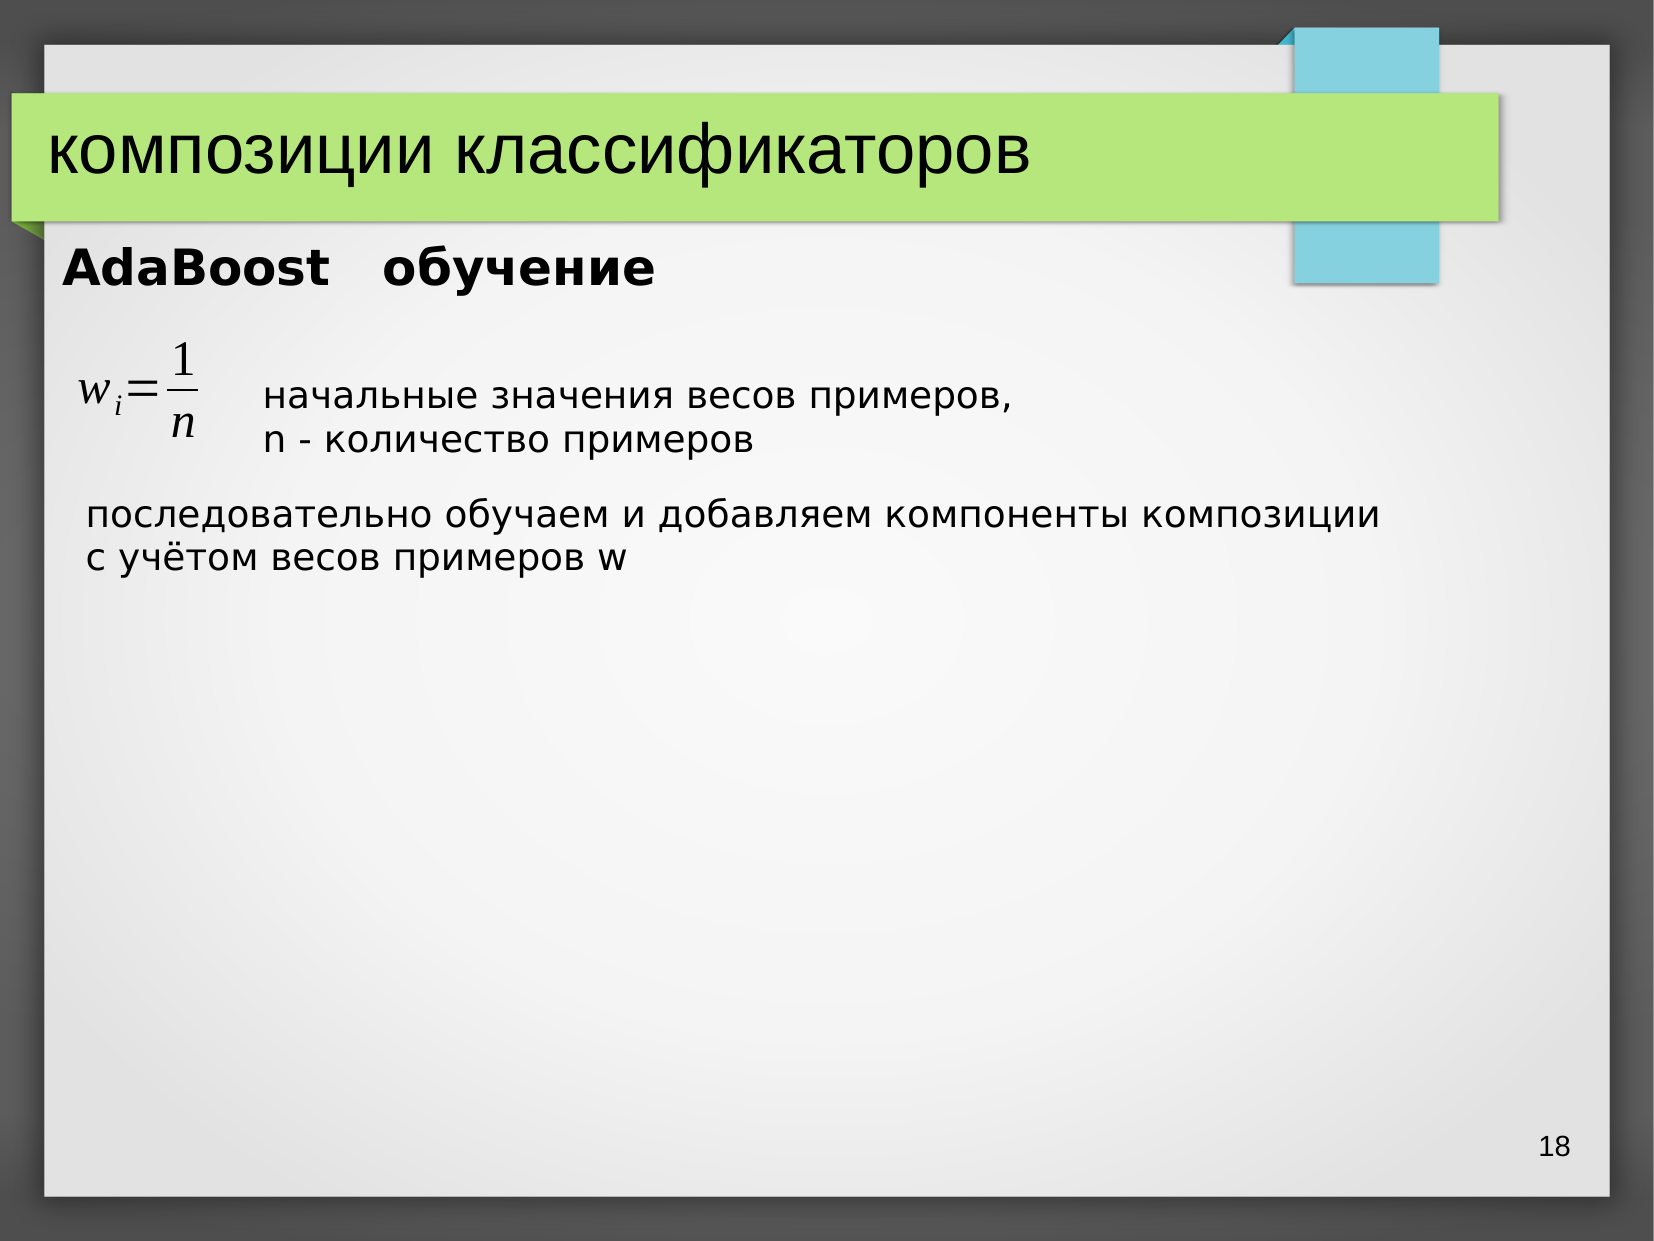

# композиции классификаторов
AdaBoost обучение
начальные значения весов примеров,
n - количество примеров
последовательно обучаем и добавляем компоненты композиции
с учётом весов примеров w
18